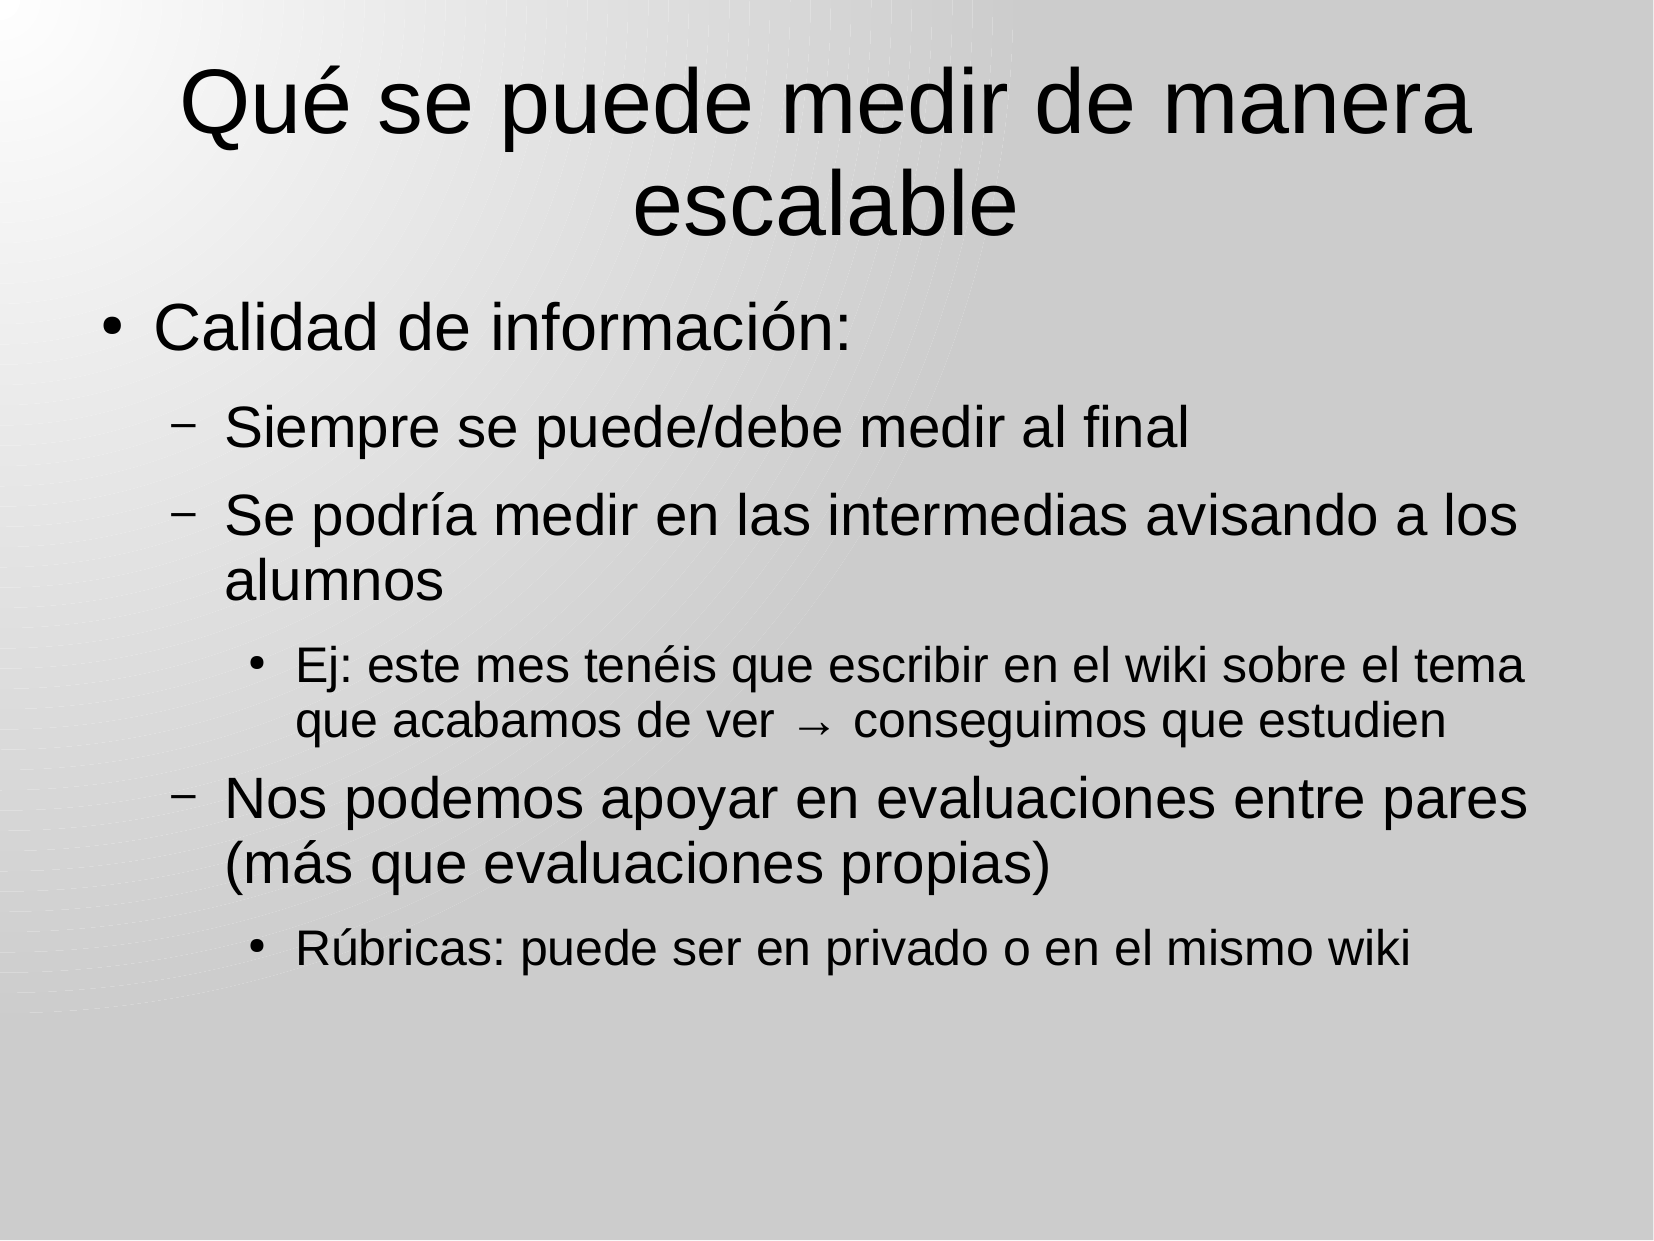

# Qué se puede medir de manera escalable
Calidad de información:
Siempre se puede/debe medir al final
Se podría medir en las intermedias avisando a los alumnos
Ej: este mes tenéis que escribir en el wiki sobre el tema que acabamos de ver → conseguimos que estudien
Nos podemos apoyar en evaluaciones entre pares (más que evaluaciones propias)
Rúbricas: puede ser en privado o en el mismo wiki